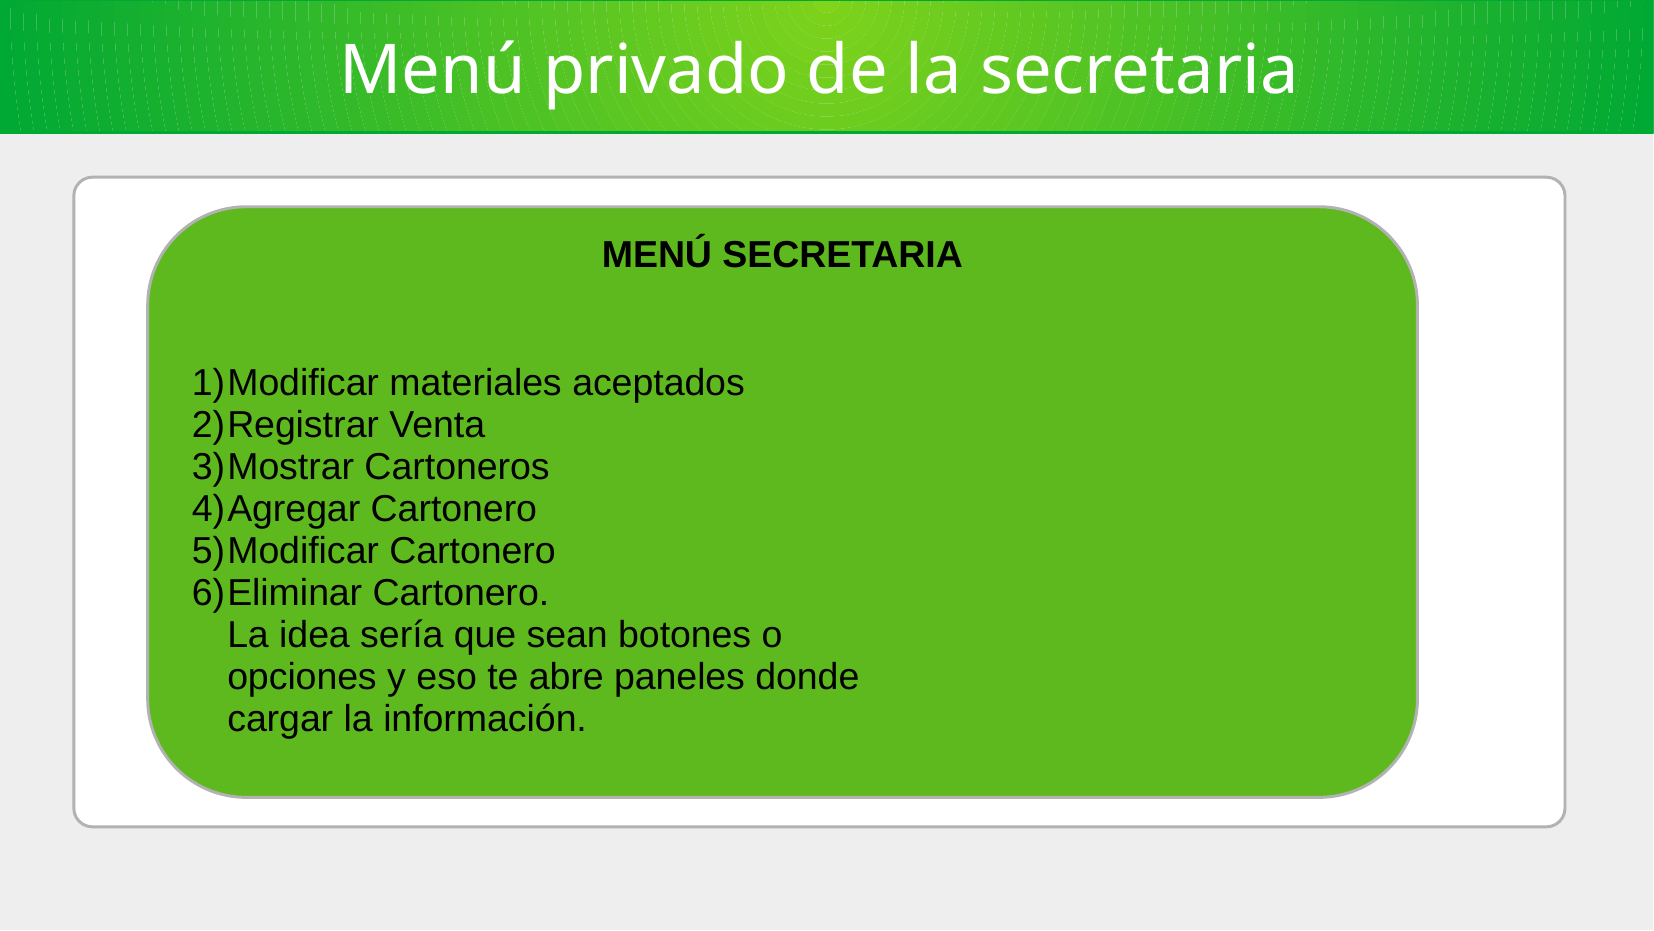

# Menú privado de la secretaria
MENÚ SECRETARIA
Modificar materiales aceptados
Registrar Venta
Mostrar Cartoneros
Agregar Cartonero
Modificar Cartonero
Eliminar Cartonero.
La idea sería que sean botones o opciones y eso te abre paneles donde cargar la información.